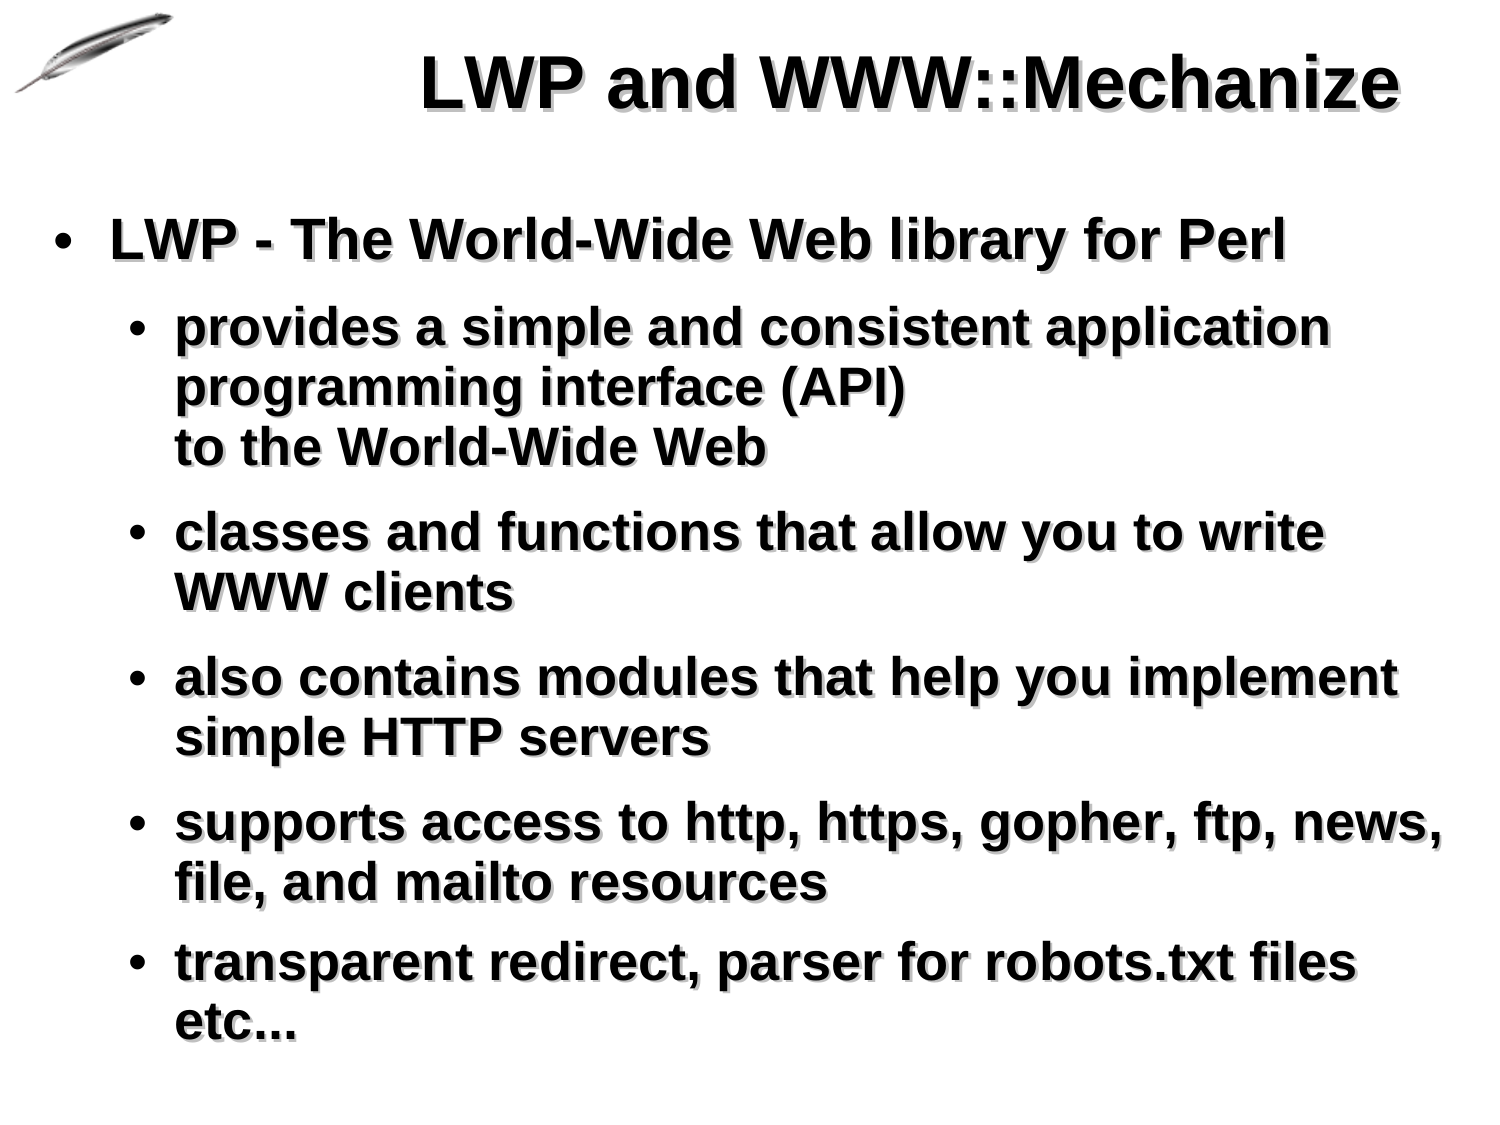

# LWP and WWW::Mechanize
LWP - The World-Wide Web library for Perl
provides a simple and consistent application programming interface (API)
to the World-Wide Web
classes and functions that allow you to write WWW clients
also contains modules that help you implement simple HTTP servers
supports access to http, https, gopher, ftp, news, file, and mailto resources
transparent redirect, parser for robots.txt files etc...